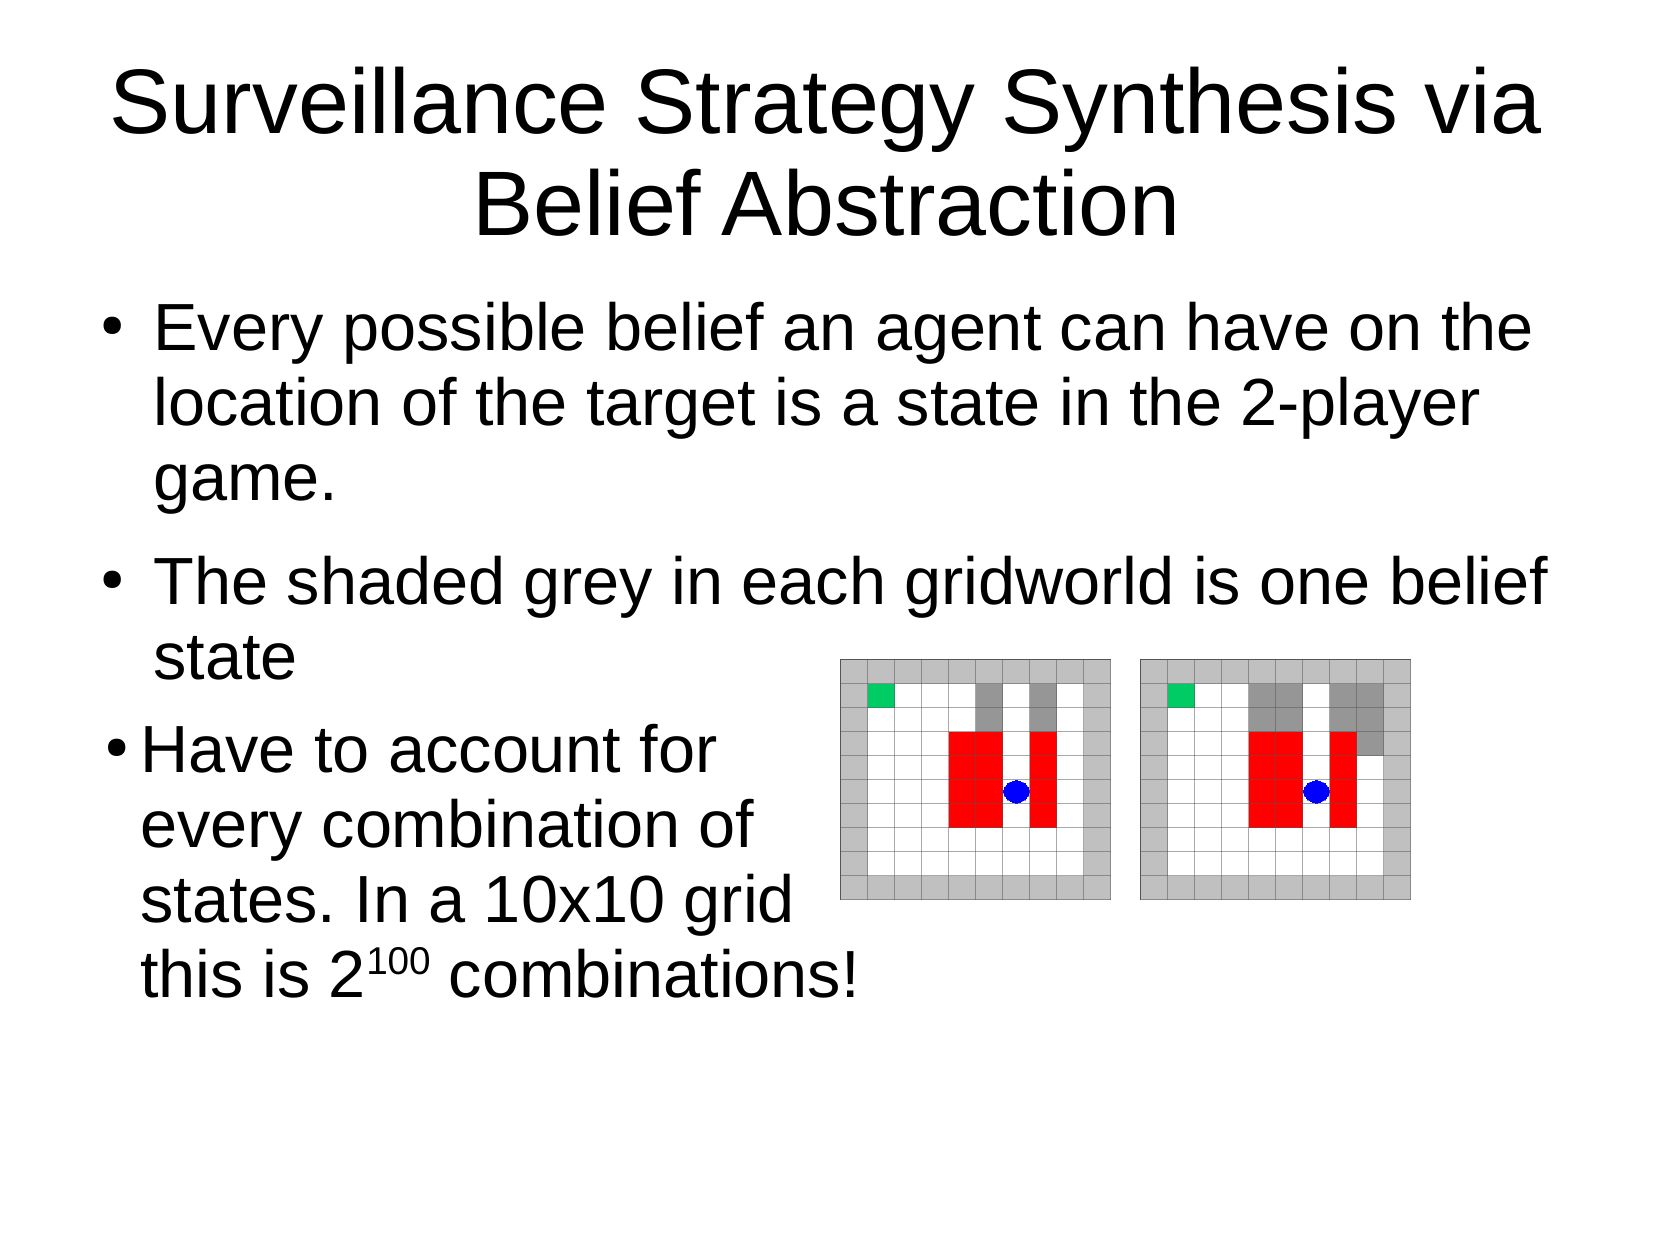

# Surveillance Strategy Synthesis via Belief Abstraction
Every possible belief an agent can have on the location of the target is a state in the 2-player game.
The shaded grey in each gridworld is one belief state
Have to account for every combination of states. In a 10x10 grid this is 2100 combinations!